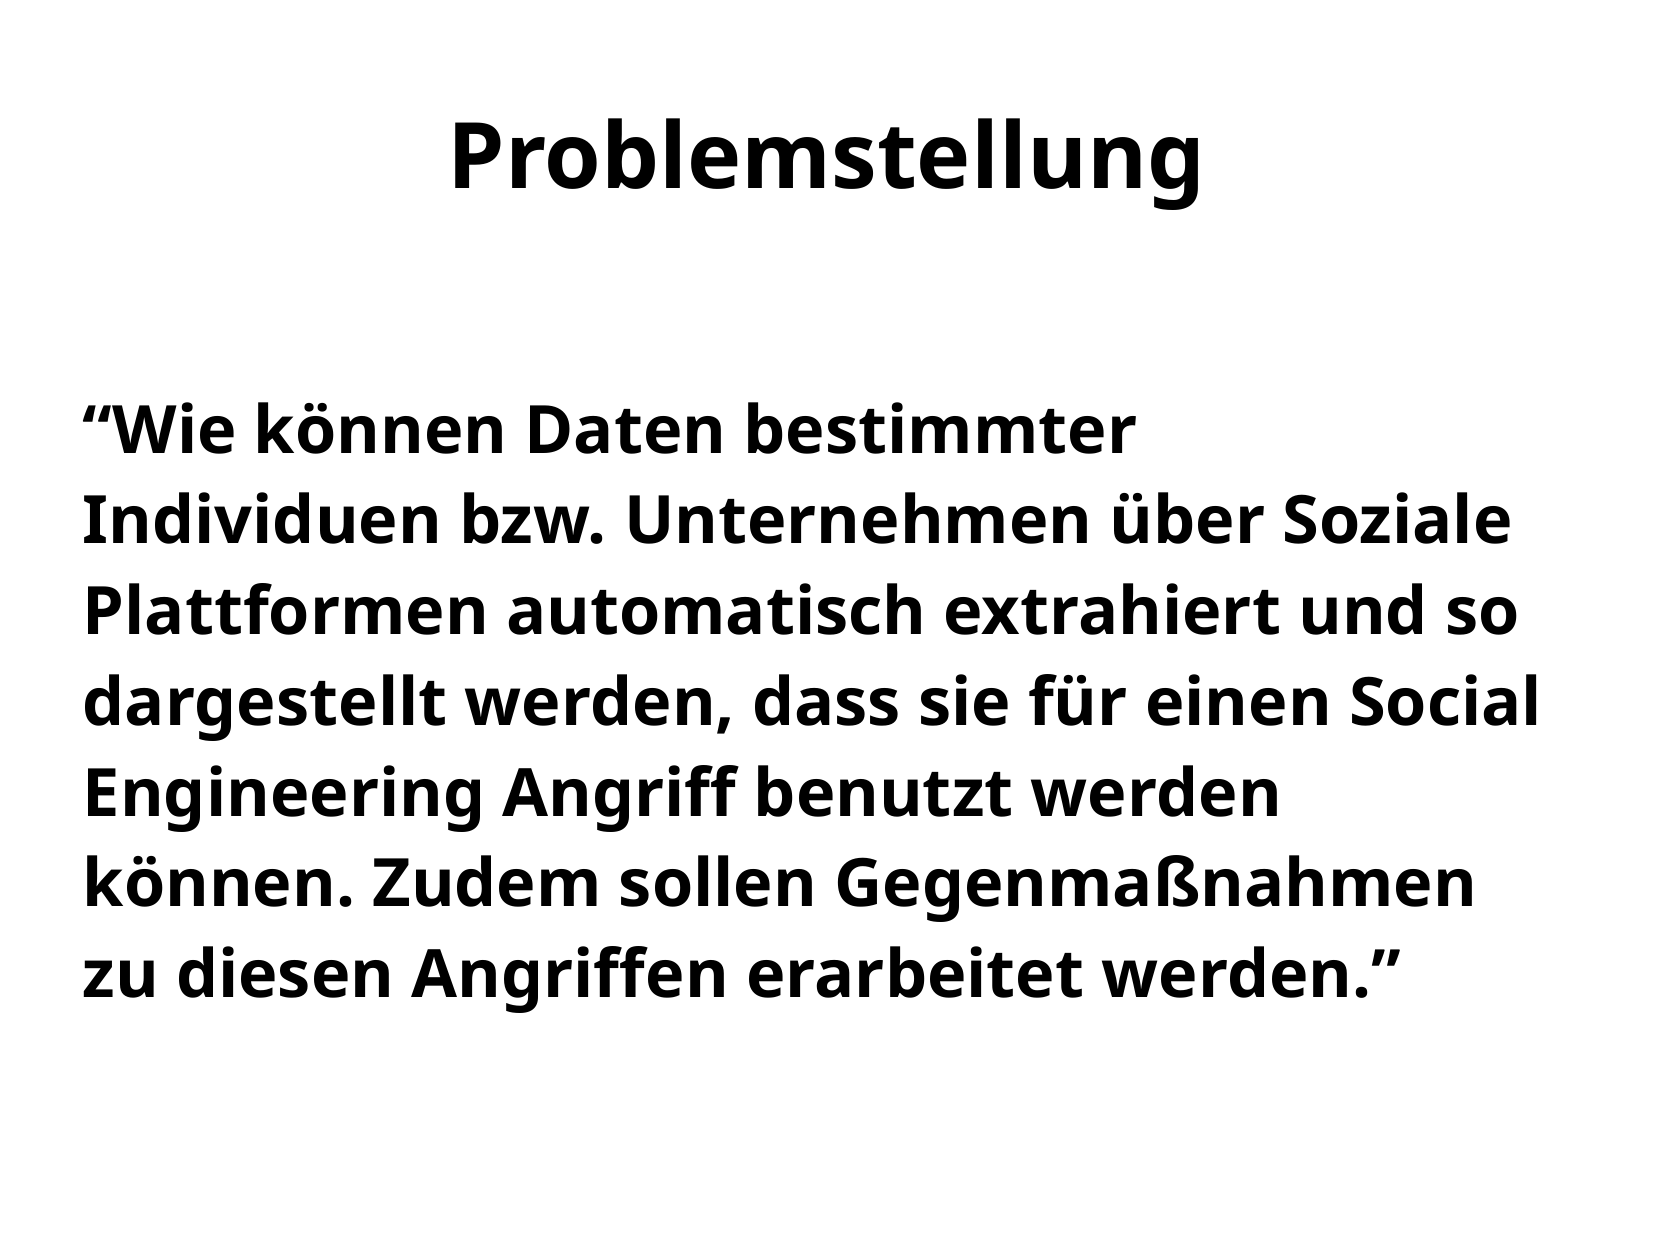

Problemstellung
# “Wie können Daten bestimmter
Individuen bzw. Unternehmen über Soziale Plattformen automatisch extrahiert und so dargestellt werden, dass sie für einen Social Engineering Angriff benutzt werden können. Zudem sollen Gegenmaßnahmen zu diesen Angriffen erarbeitet werden.”